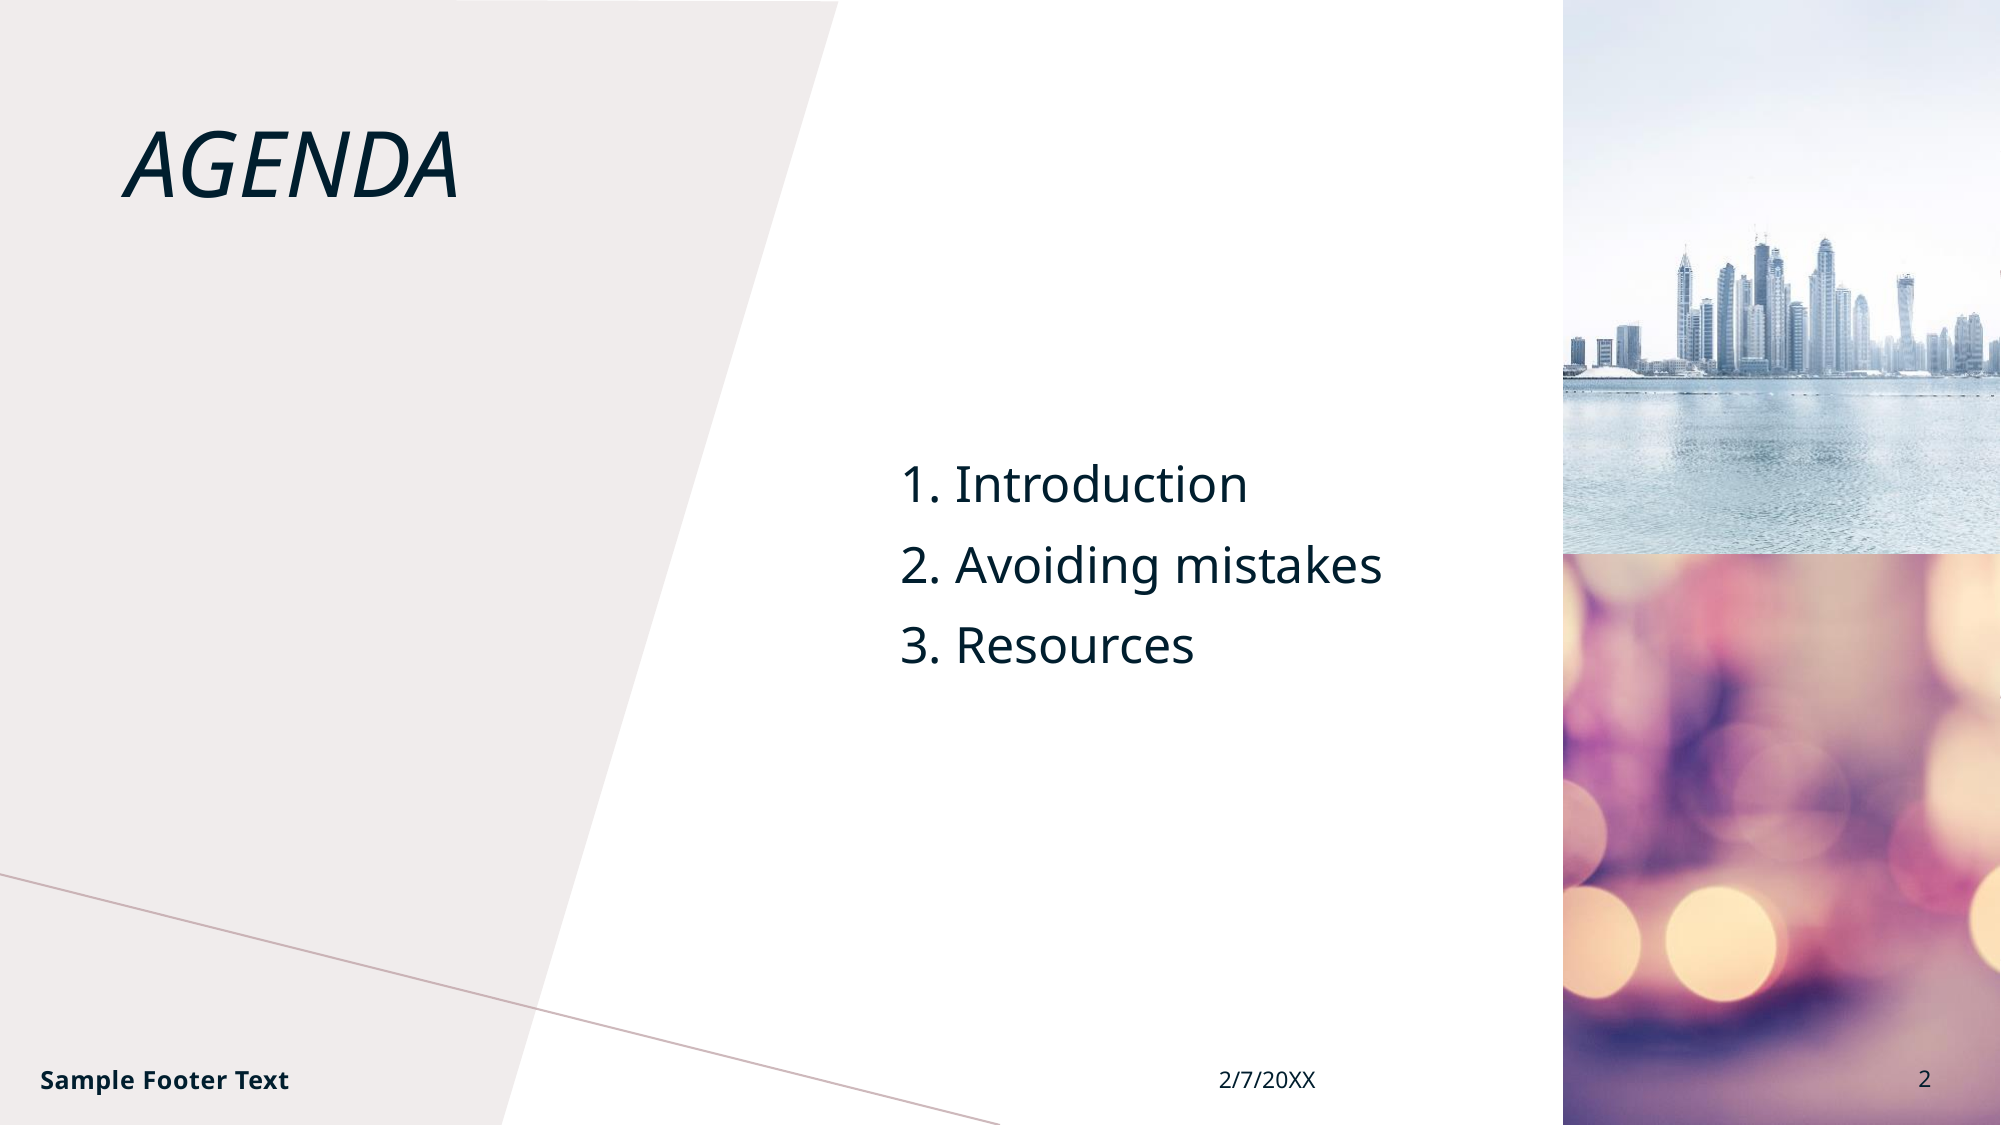

1. Introduction
2. Avoiding mistakes
3. Resources
# Agenda
Sample Footer Text
2/7/20XX
2